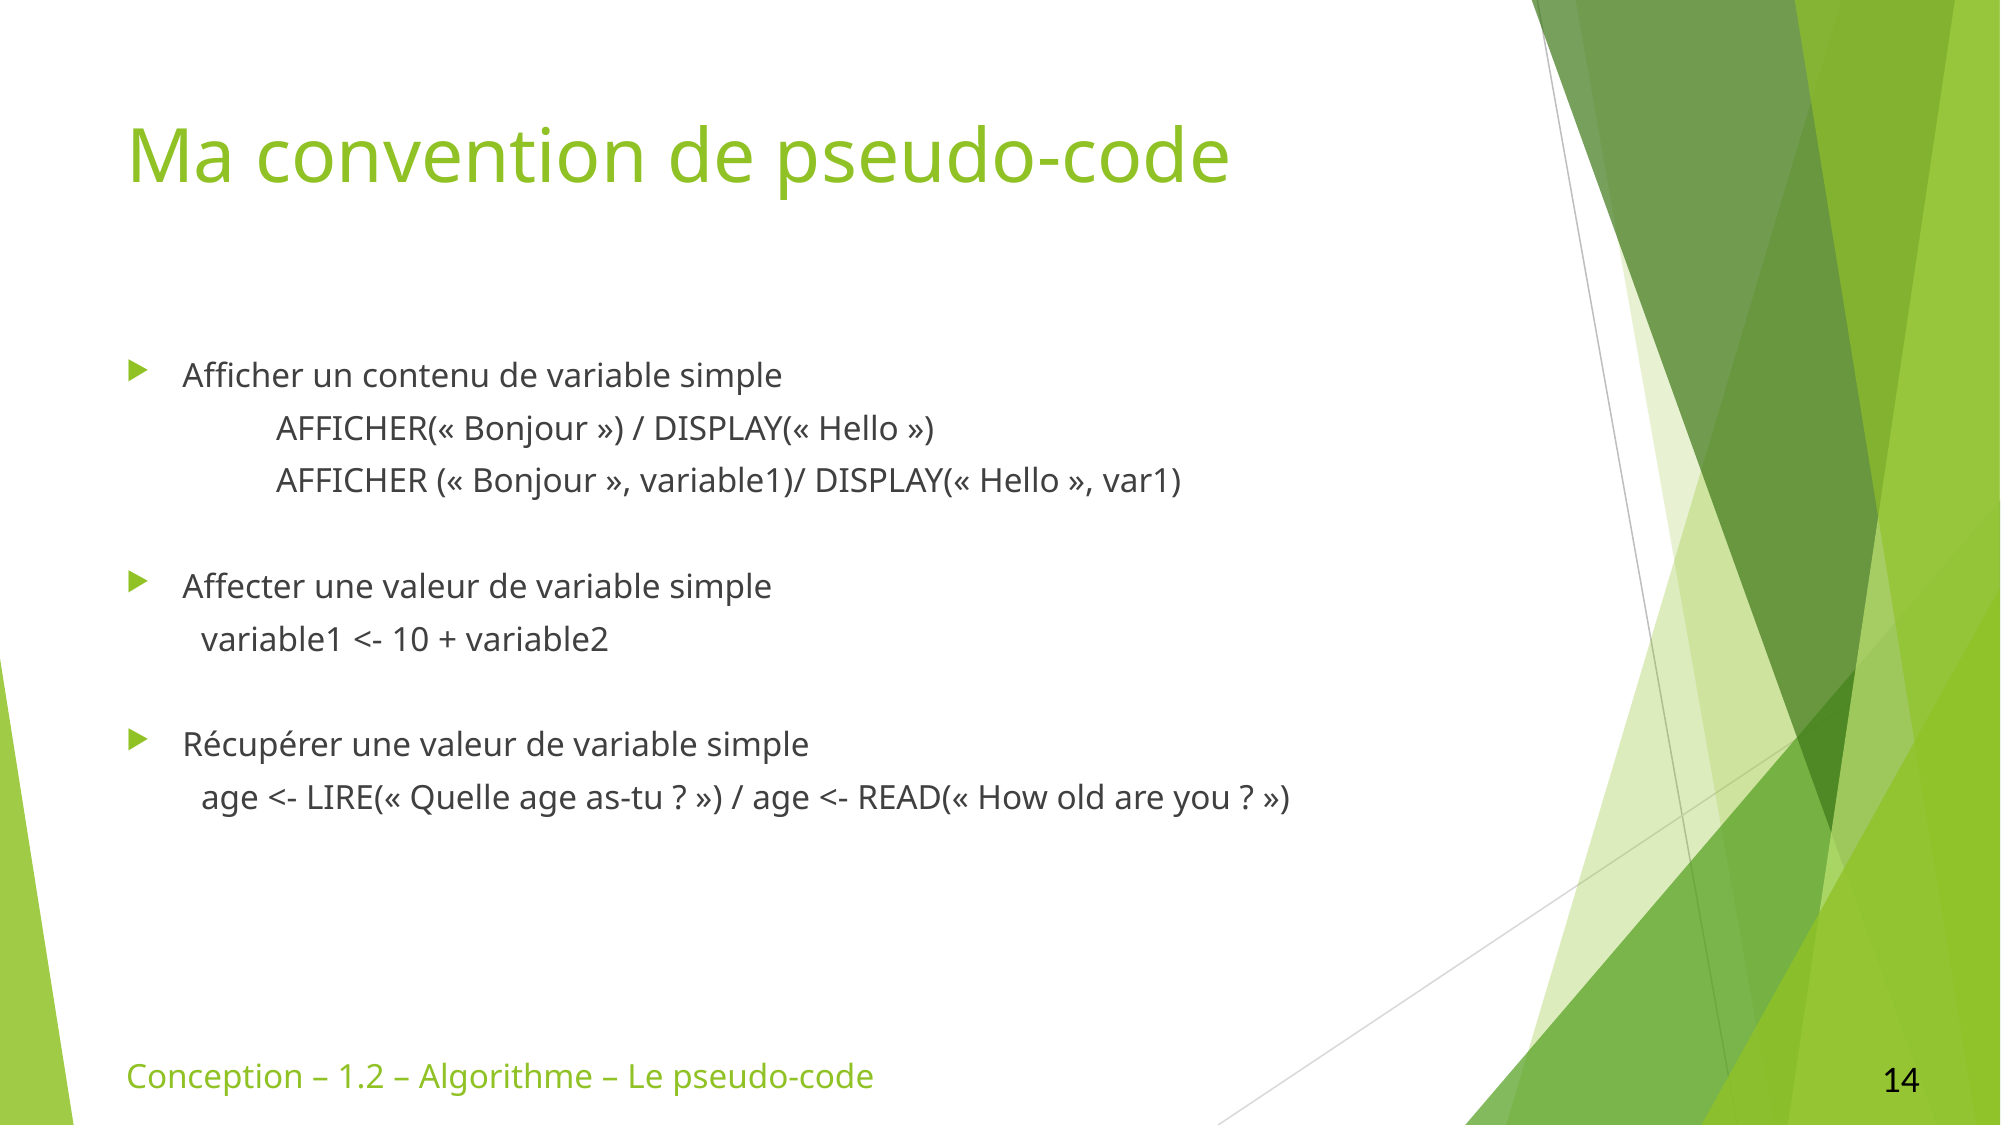

# Ma convention de pseudo-code
Afficher un contenu de variable simple
AFFICHER(« Bonjour ») / DISPLAY(« Hello »)
AFFICHER (« Bonjour », variable1)/ DISPLAY(« Hello », var1)
Affecter une valeur de variable simple
	variable1 <- 10 + variable2
Récupérer une valeur de variable simple
	age <- LIRE(« Quelle age as-tu ? ») / age <- READ(« How old are you ? »)
Conception – 1.2 – Algorithme – Le pseudo-code